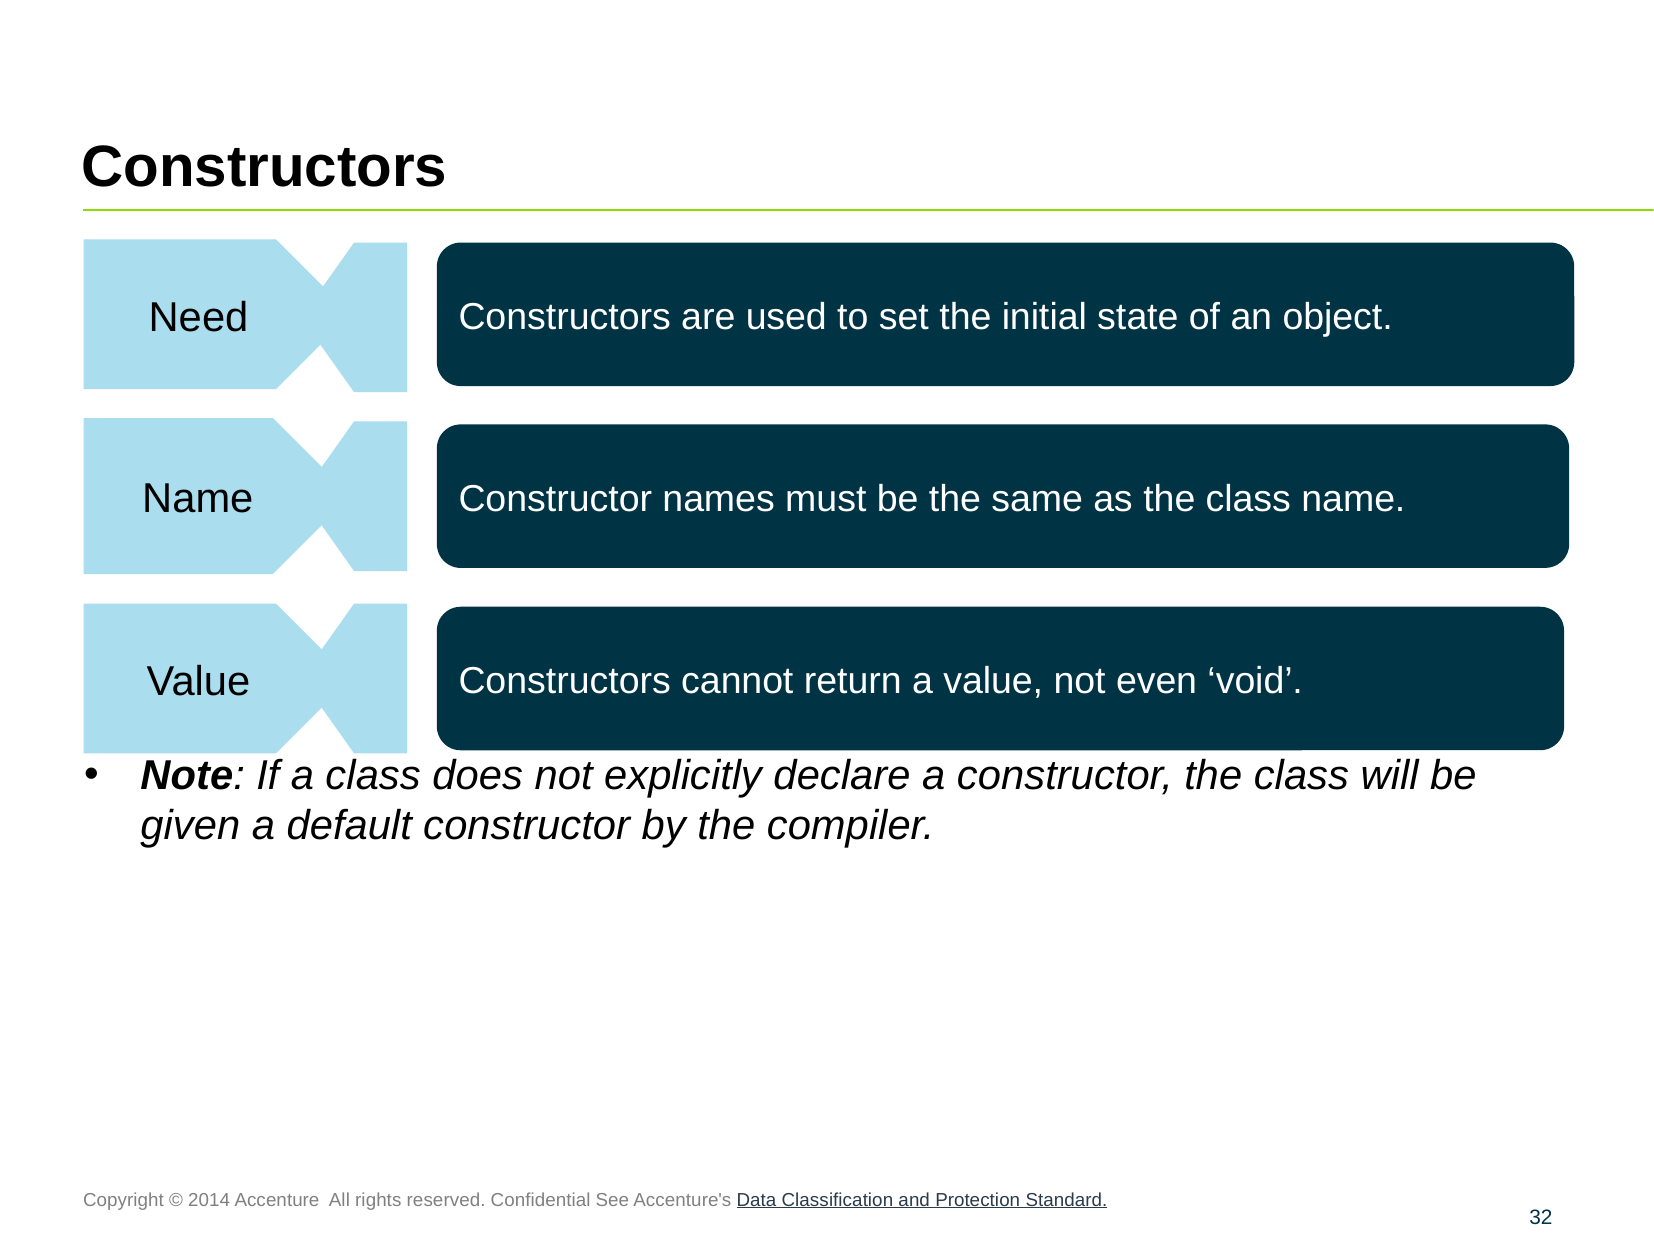

Constructors
Need
Constructors are used to set the initial state of an object.
# Note: If a class does not explicitly declare a constructor, the class will be given a default constructor by the compiler.
Name
Constructor names must be the same as the class name.
Value
Constructors cannot return a value, not even ‘void’.
32